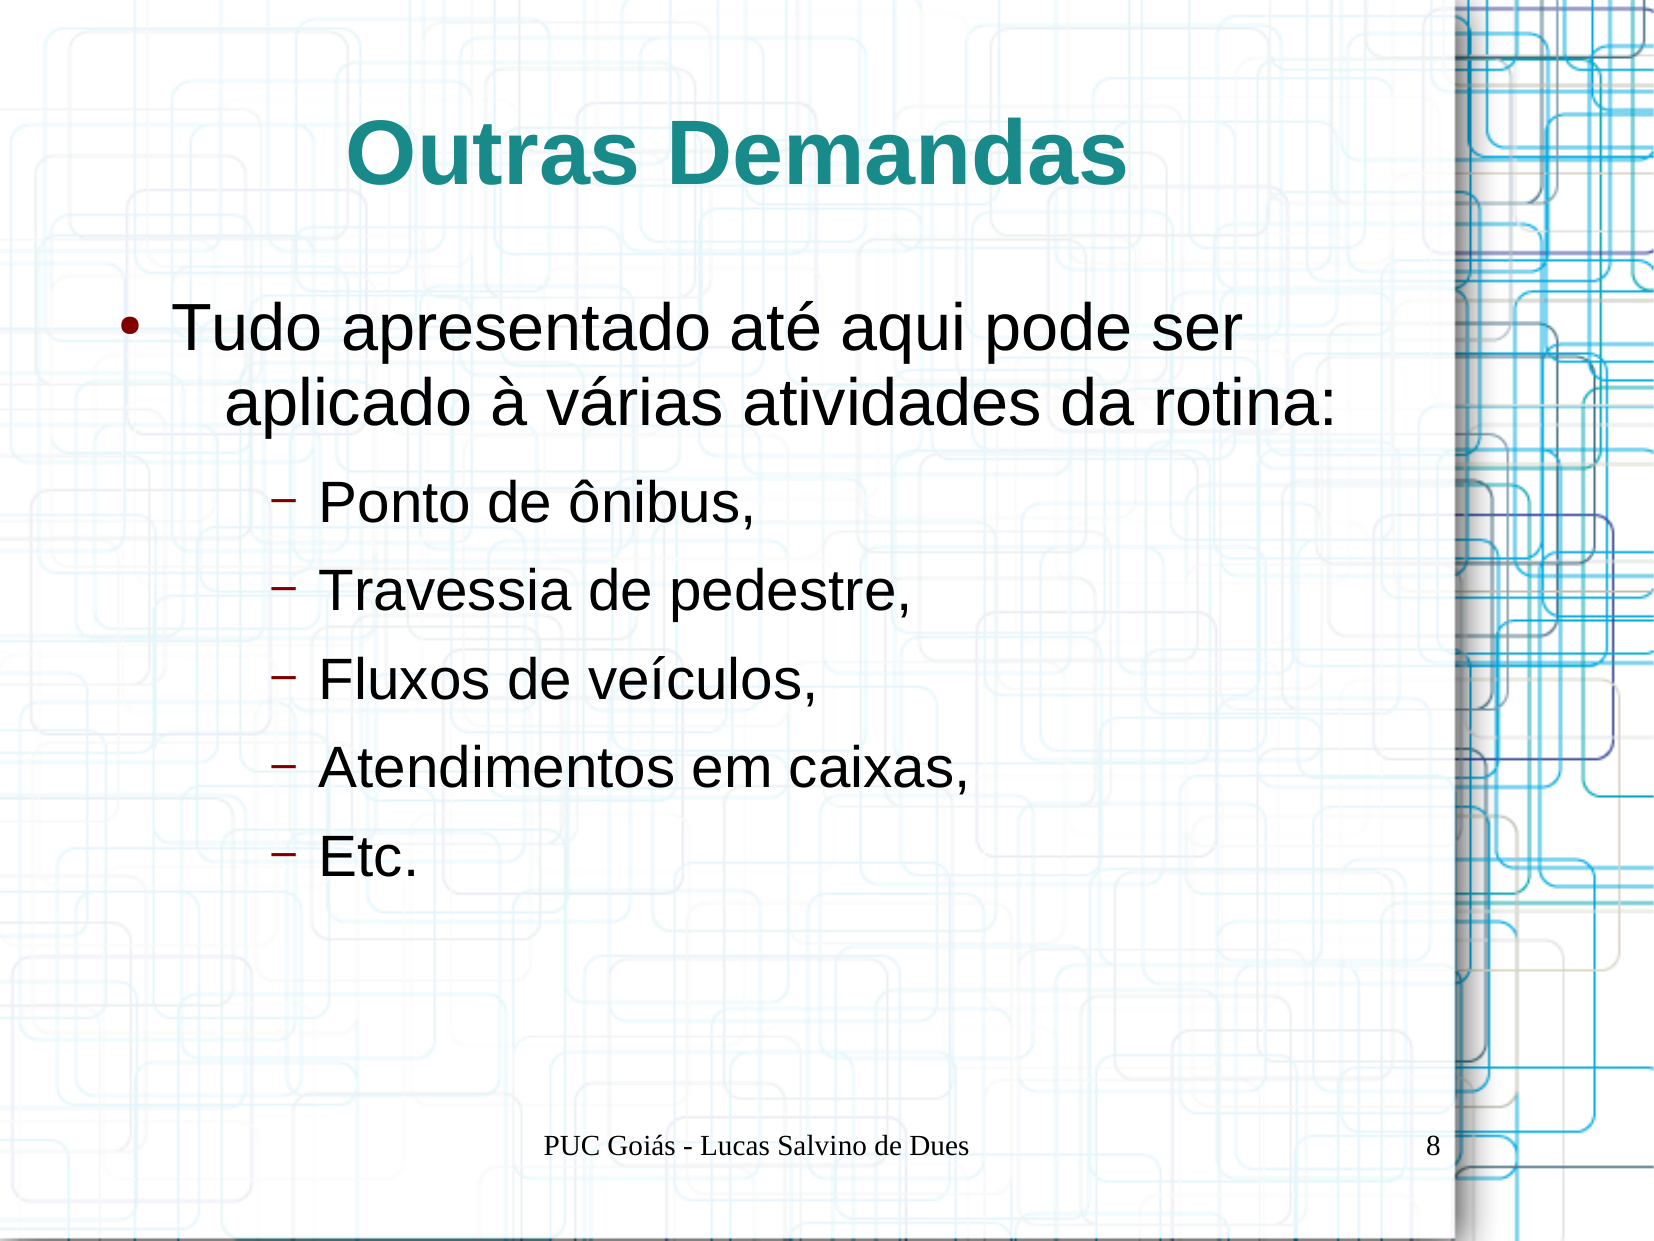

# Outras Demandas
Tudo apresentado até aqui pode ser aplicado à várias atividades da rotina:
Ponto de ônibus,
Travessia de pedestre,
Fluxos de veículos,
Atendimentos em caixas,
Etc.
PUC Goiás - Lucas Salvino de Dues
8